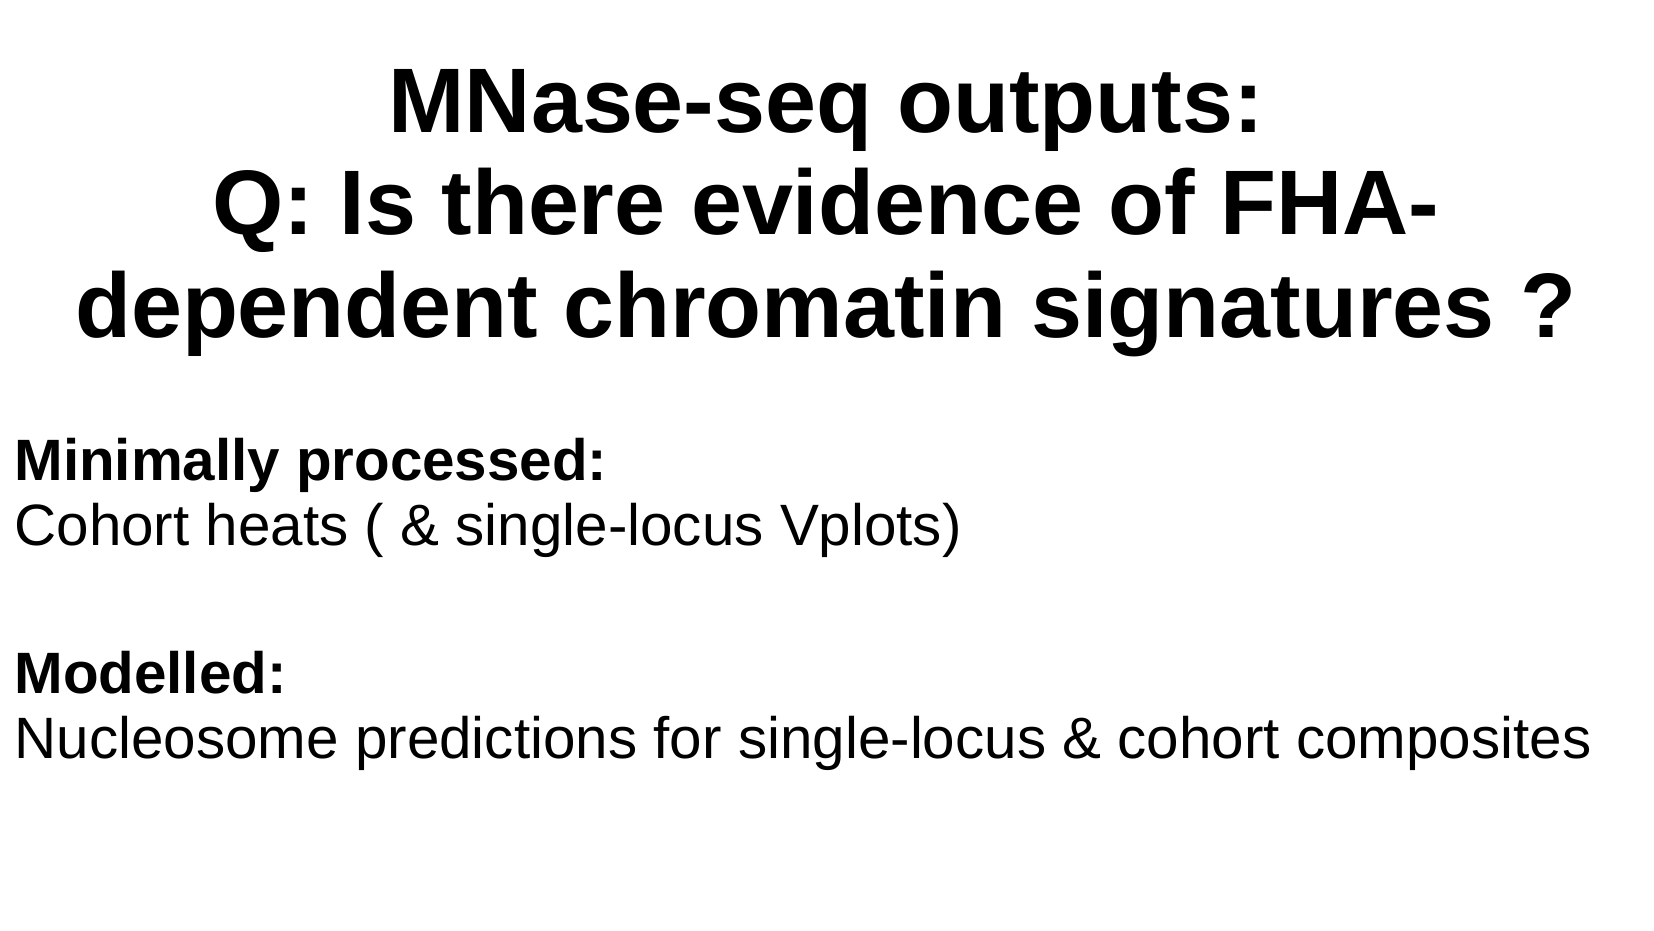

# MNase-seq outputs: Q: Is there evidence of FHA-dependent chromatin signatures ?
Minimally processed:
Cohort heats ( & single-locus Vplots)
Modelled:
Nucleosome predictions for single-locus & cohort composites